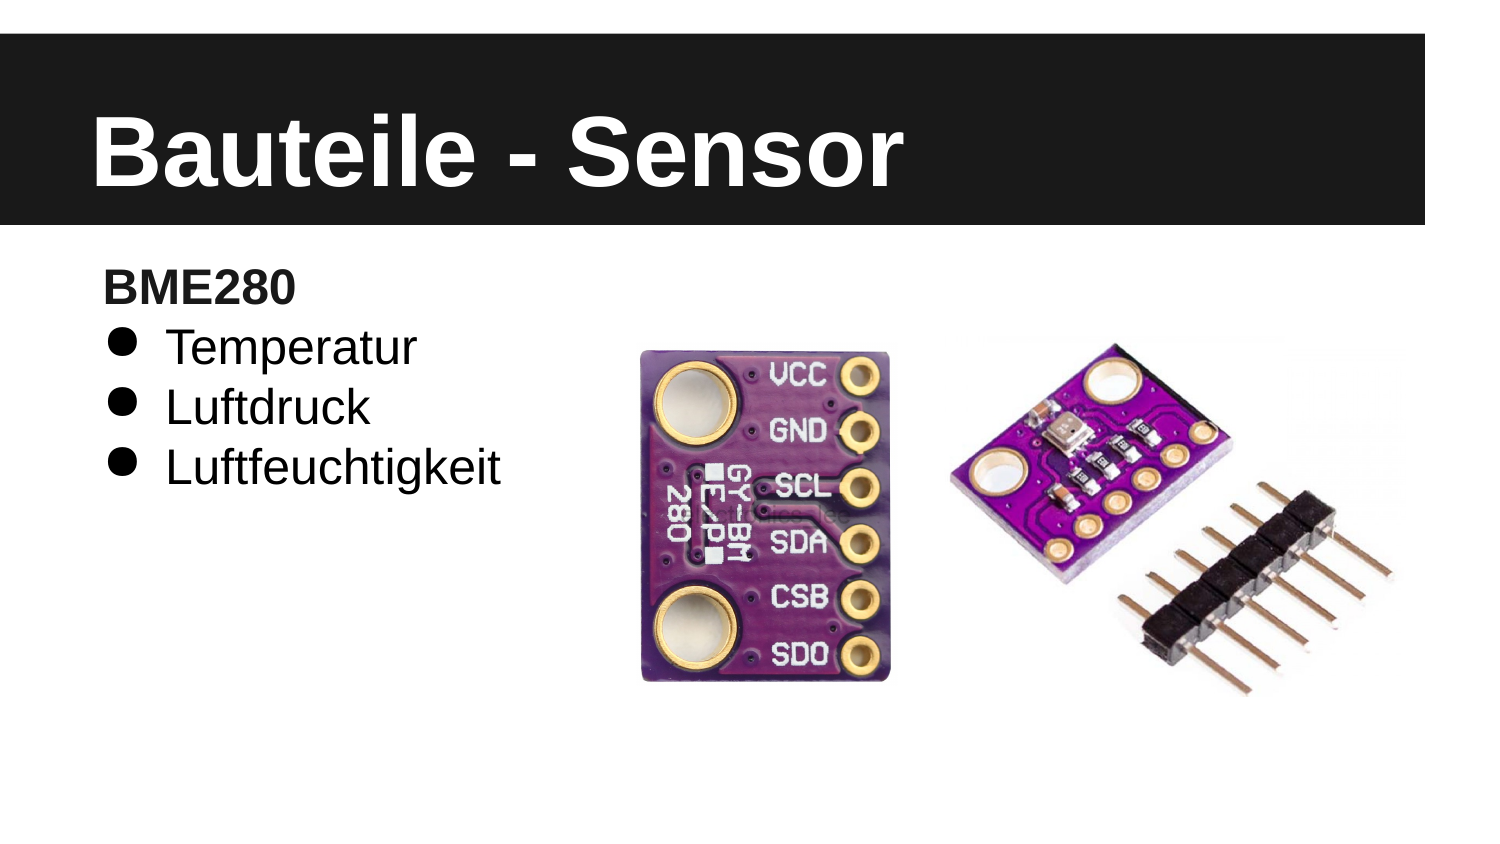

# Bauteile - Sensor
BME280
Temperatur
Luftdruck
Luftfeuchtigkeit